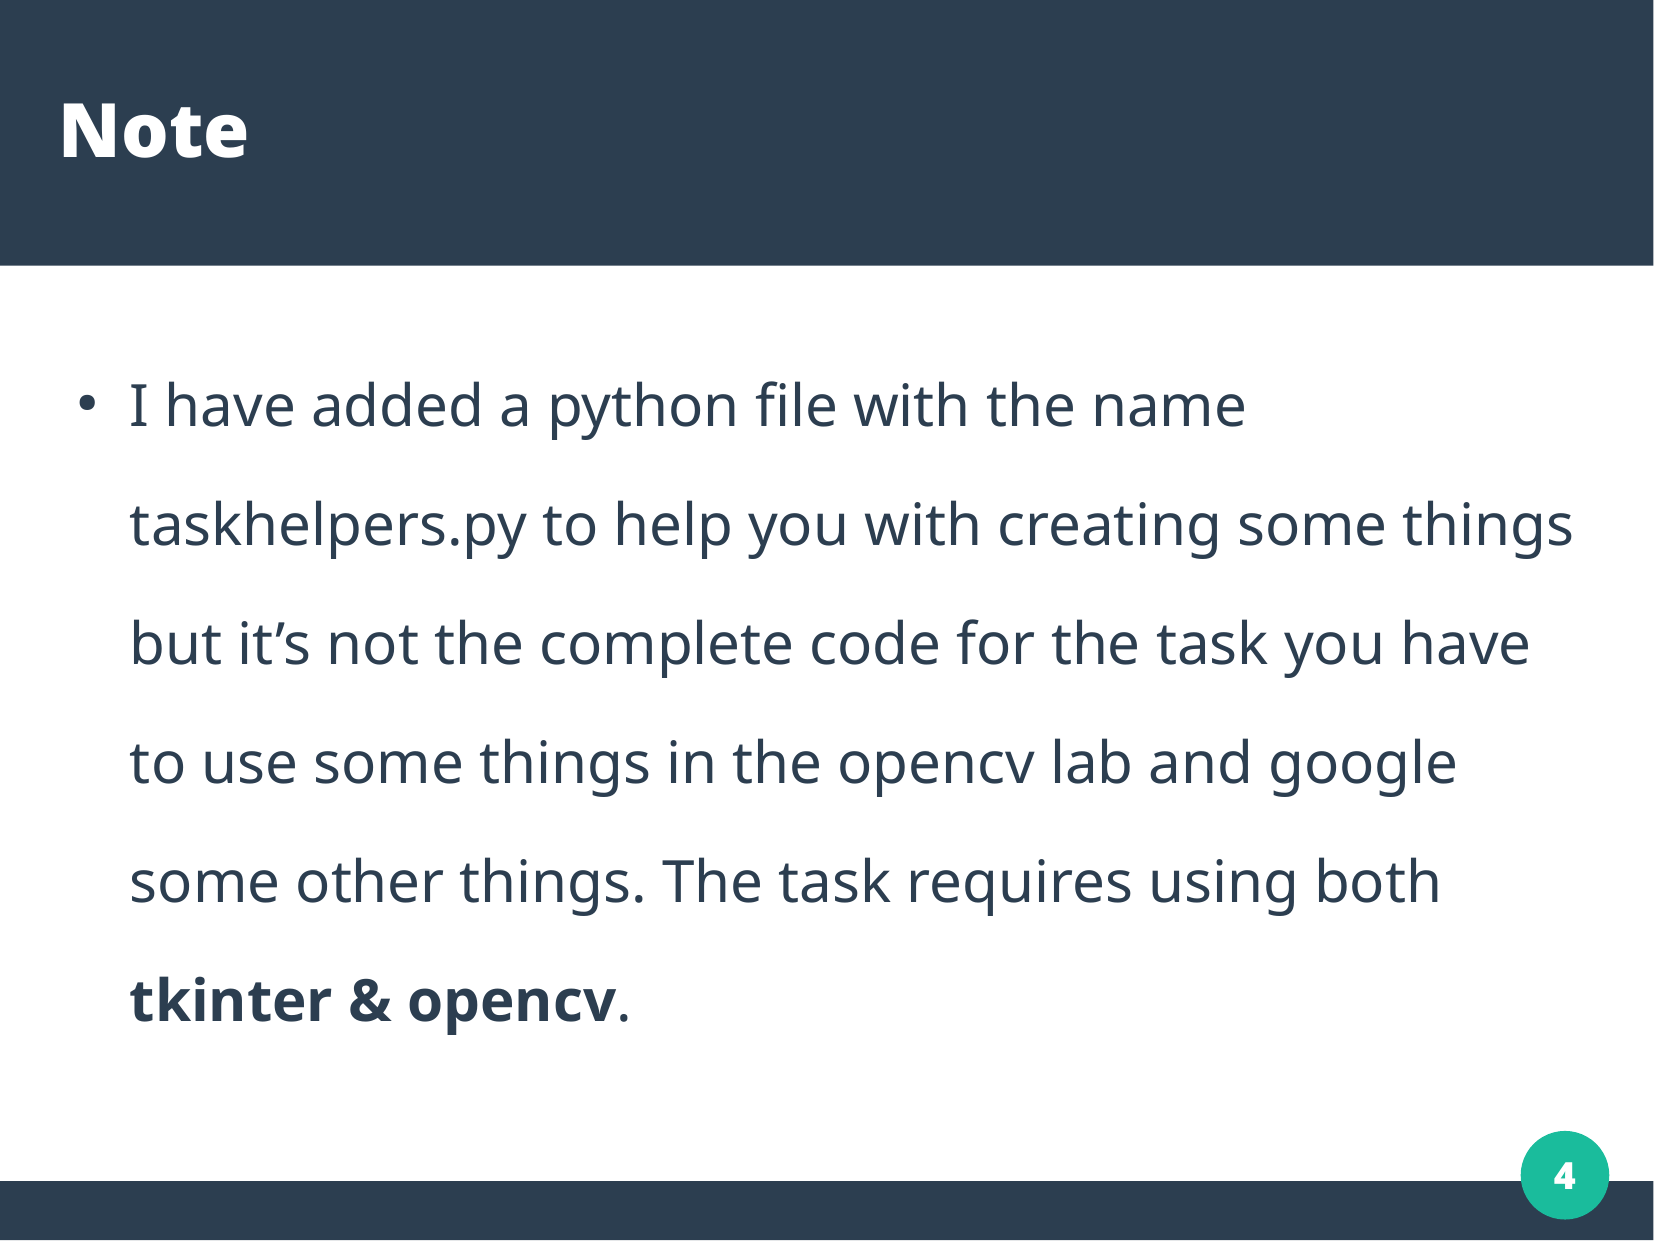

# Note
I have added a python file with the name taskhelpers.py to help you with creating some things but it’s not the complete code for the task you have to use some things in the opencv lab and google some other things. The task requires using both tkinter & opencv.
4